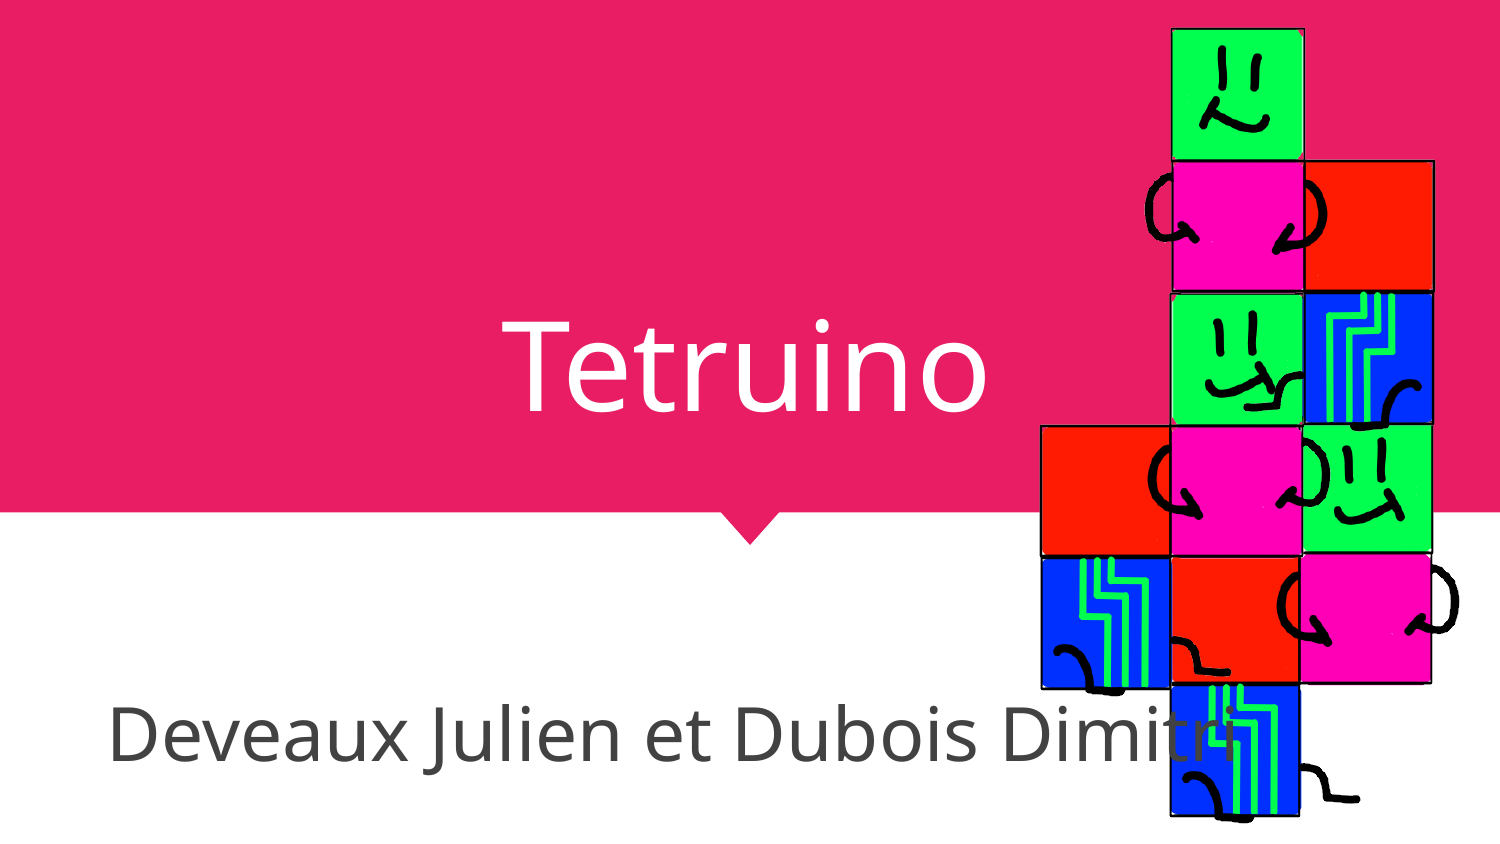

# Tetruino
Deveaux Julien et Dubois Dimitri